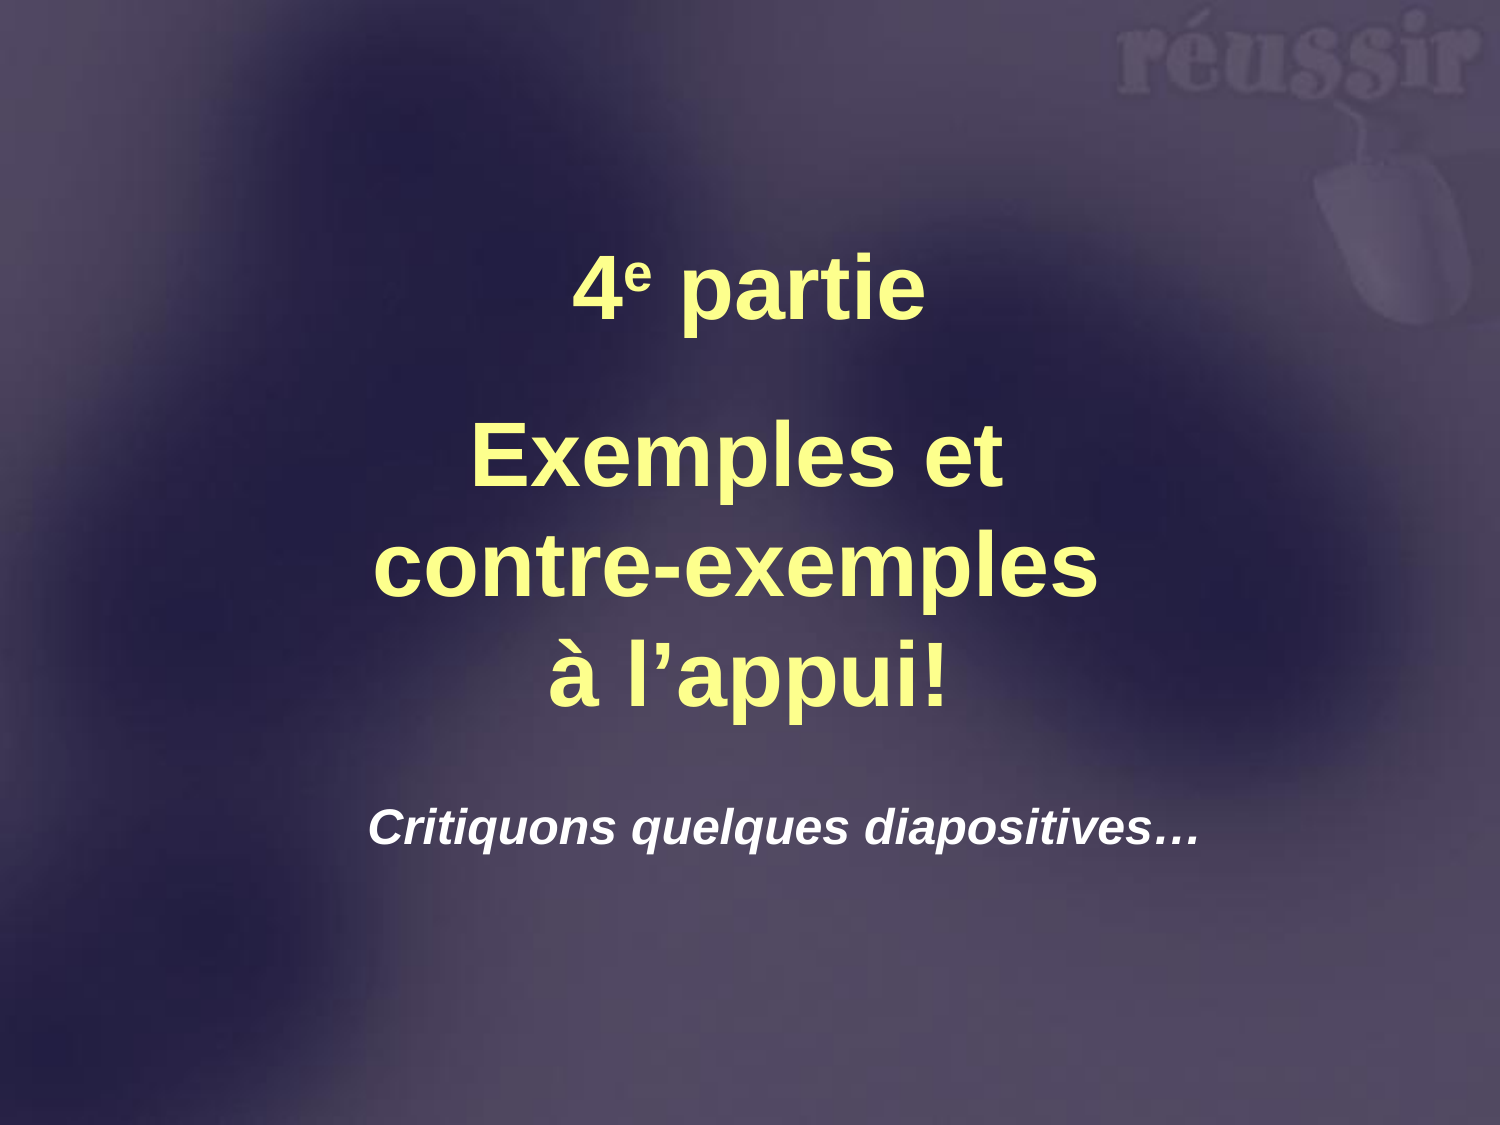

4e partie
Exemples et
contre-exemples
à l’appui!
Critiquons quelques diapositives…